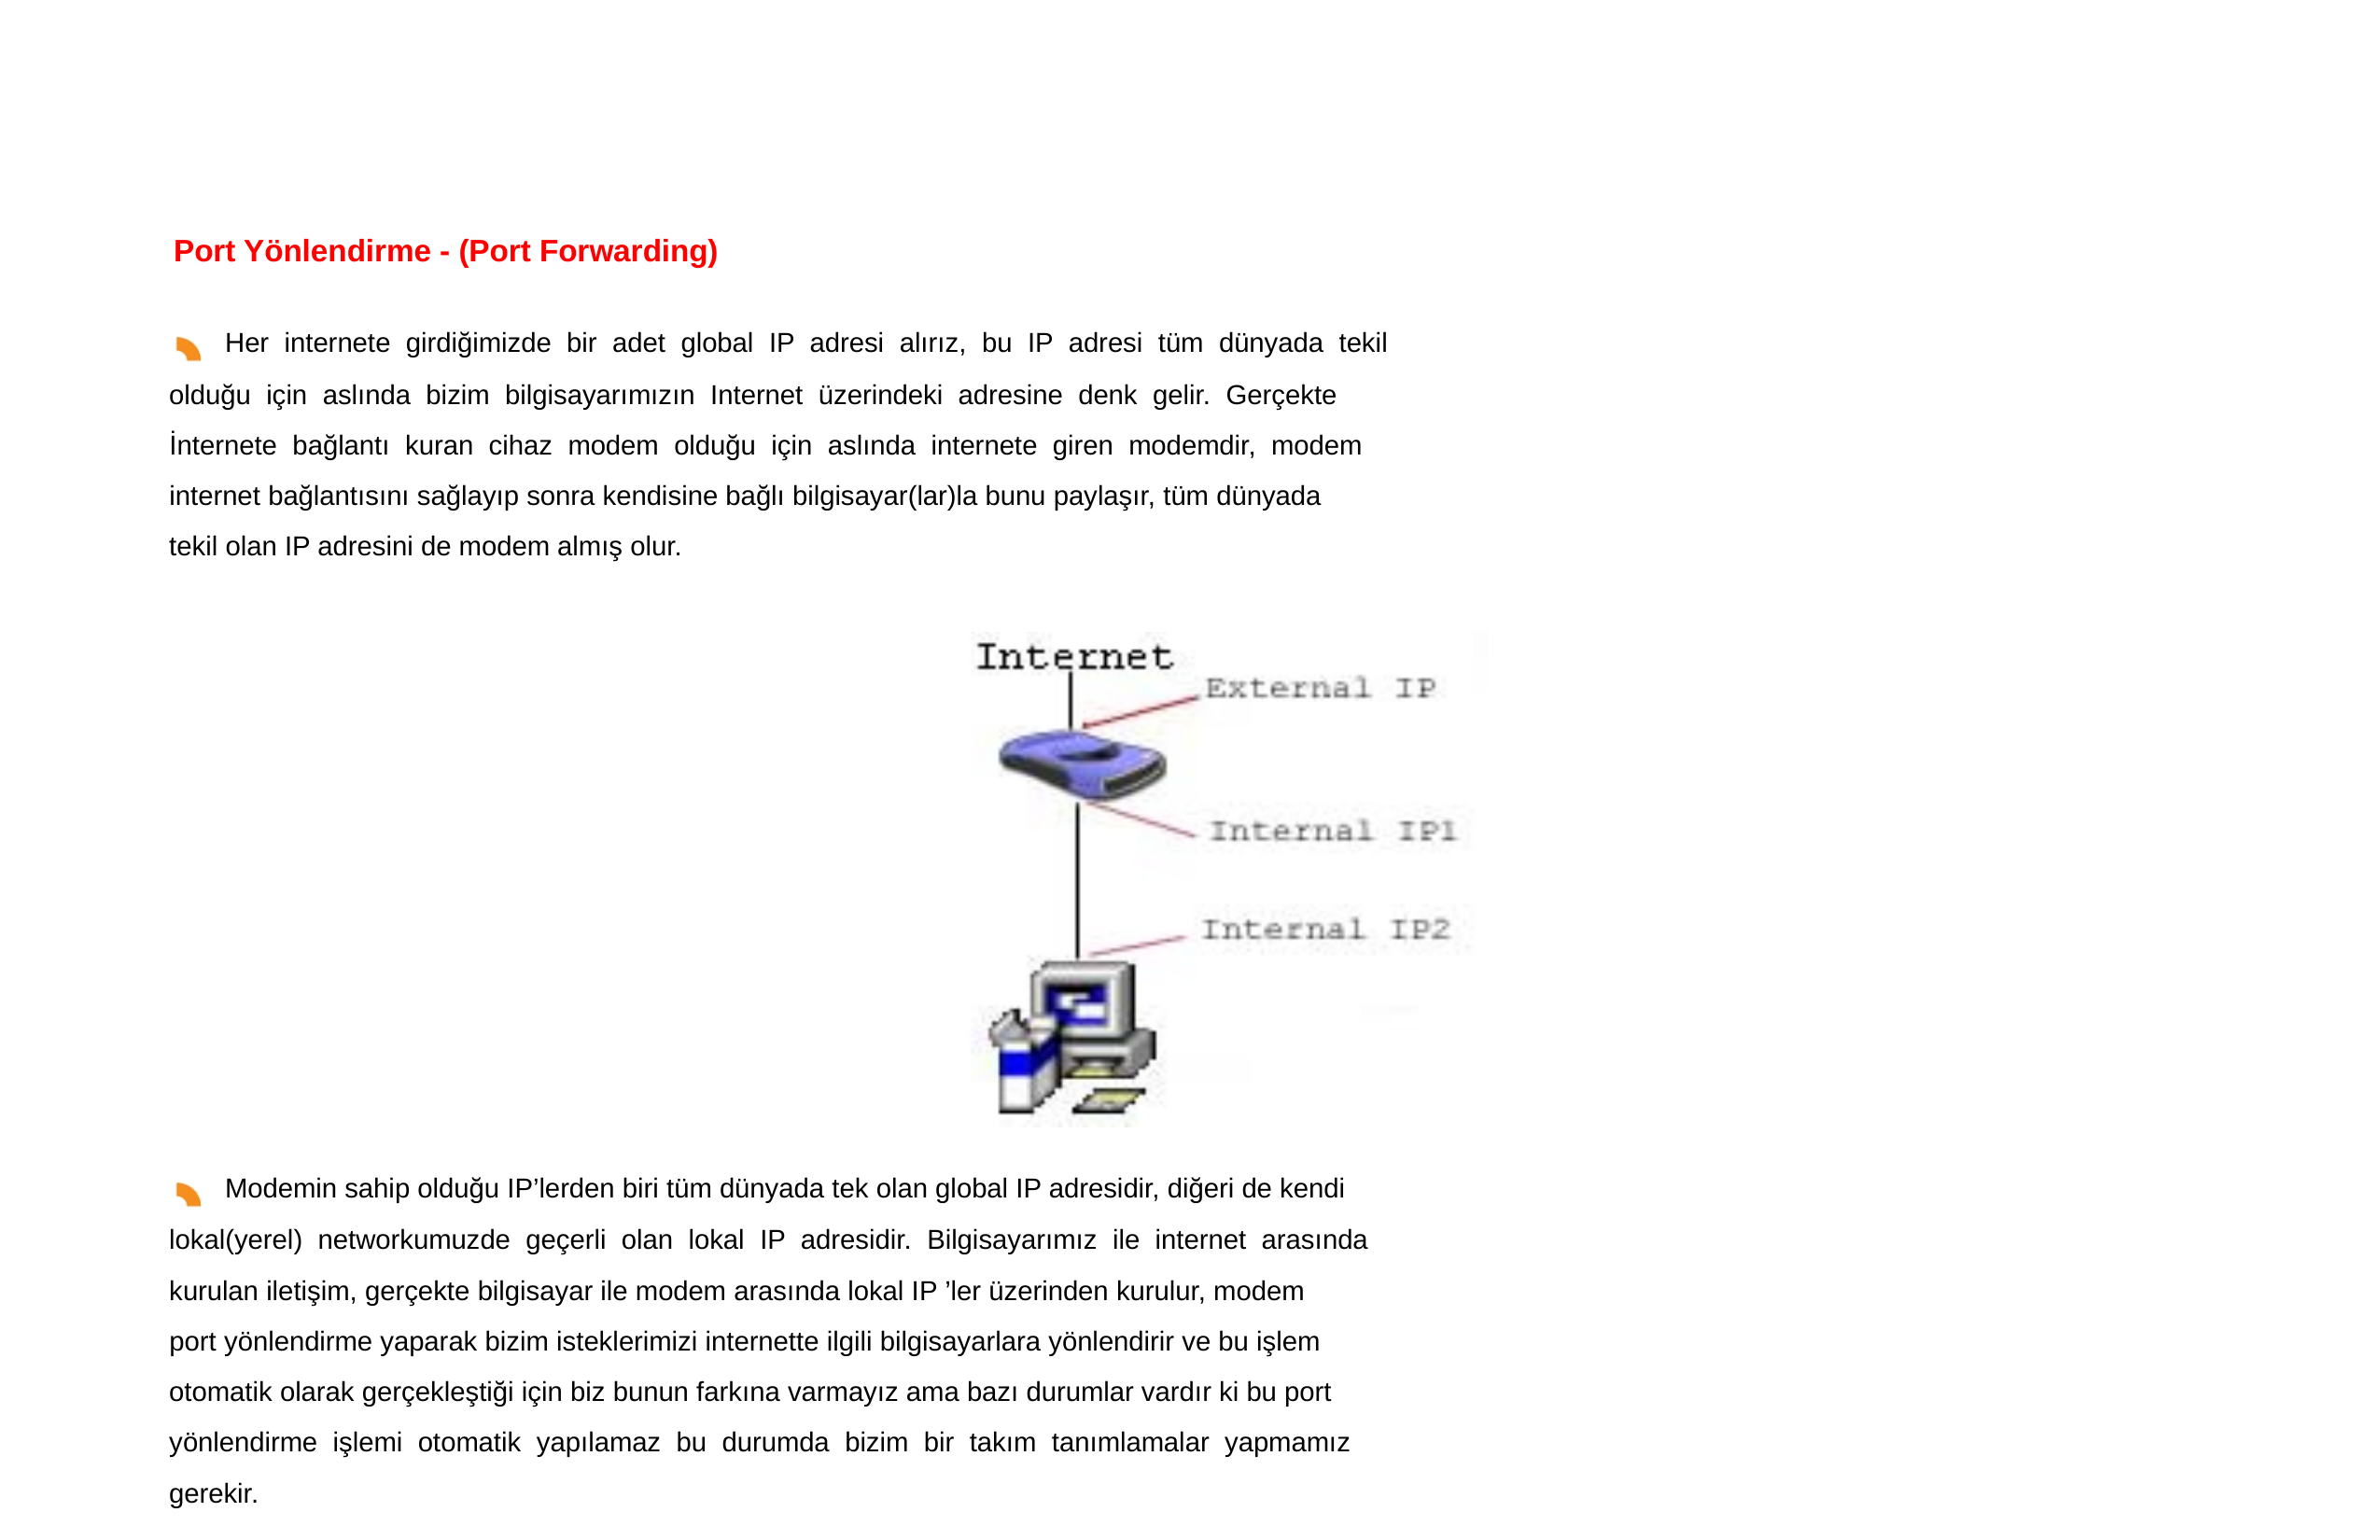

Port Yönlendirme - (Port Forwarding)
Her internete girdiğimizde bir adet global IP adresi alırız, bu IP adresi tüm dünyada tekil
olduğu için aslında bizim bilgisayarımızın Internet üzerindeki adresine denk gelir. Gerçekte
İnternete bağlantı kuran cihaz modem olduğu için aslında internete giren modemdir, modem
internet bağlantısını sağlayıp sonra kendisine bağlı bilgisayar(lar)la bunu paylaşır, tüm dünyada
tekil olan IP adresini de modem almış olur.
Modemin sahip olduğu IP’lerden biri tüm dünyada tek olan global IP adresidir, diğeri de kendi
lokal(yerel) networkumuzde geçerli olan lokal IP adresidir. Bilgisayarımız ile internet arasında
kurulan iletişim, gerçekte bilgisayar ile modem arasında lokal IP ’ler üzerinden kurulur, modem
port yönlendirme yaparak bizim isteklerimizi internette ilgili bilgisayarlara yönlendirir ve bu işlem
otomatik olarak gerçekleştiği için biz bunun farkına varmayız ama bazı durumlar vardır ki bu port
yönlendirme işlemi otomatik yapılamaz bu durumda bizim bir takım tanımlamalar yapmamız
gerekir.